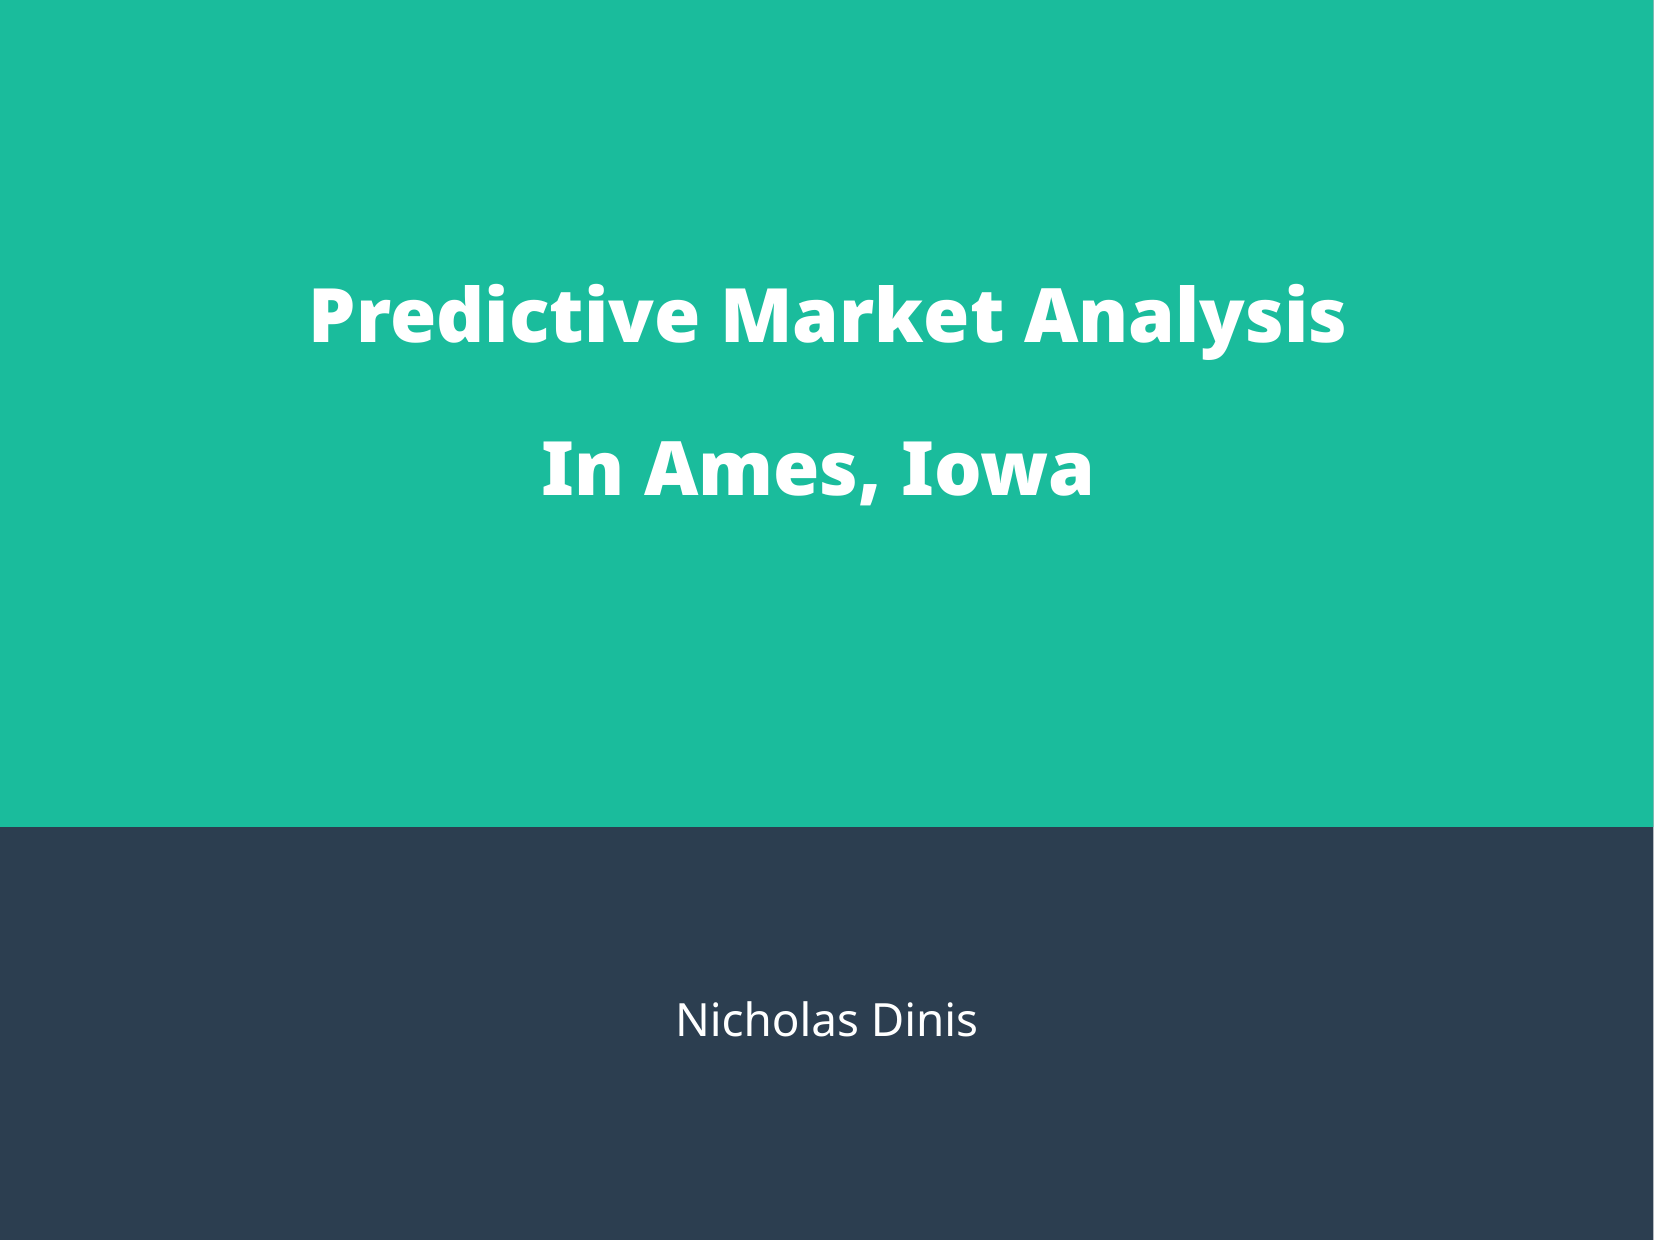

# Predictive Market Analysis In Ames, Iowa
Nicholas Dinis